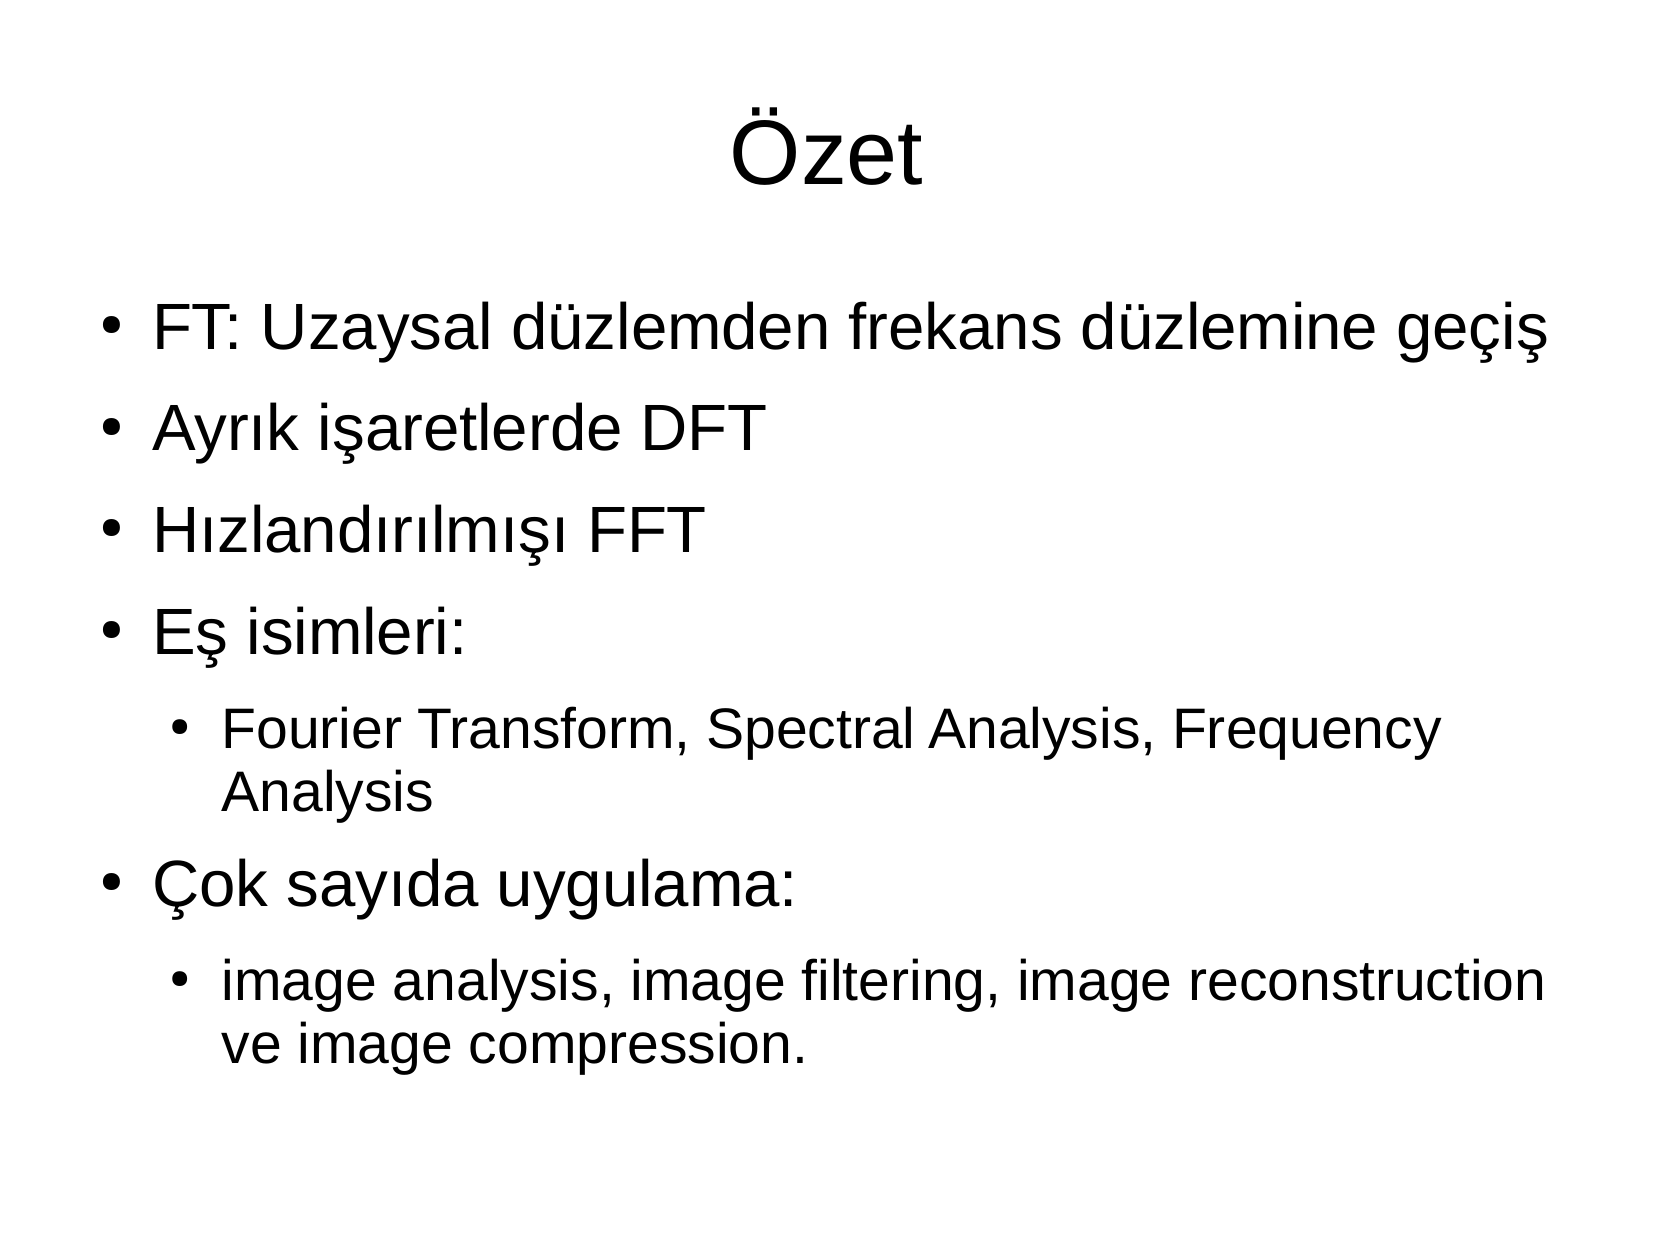

# Özet
FT: Uzaysal düzlemden frekans düzlemine geçiş
Ayrık işaretlerde DFT
Hızlandırılmışı FFT
Eş isimleri:
Fourier Transform, Spectral Analysis, Frequency Analysis
Çok sayıda uygulama:
image analysis, image filtering, image reconstruction ve image compression.